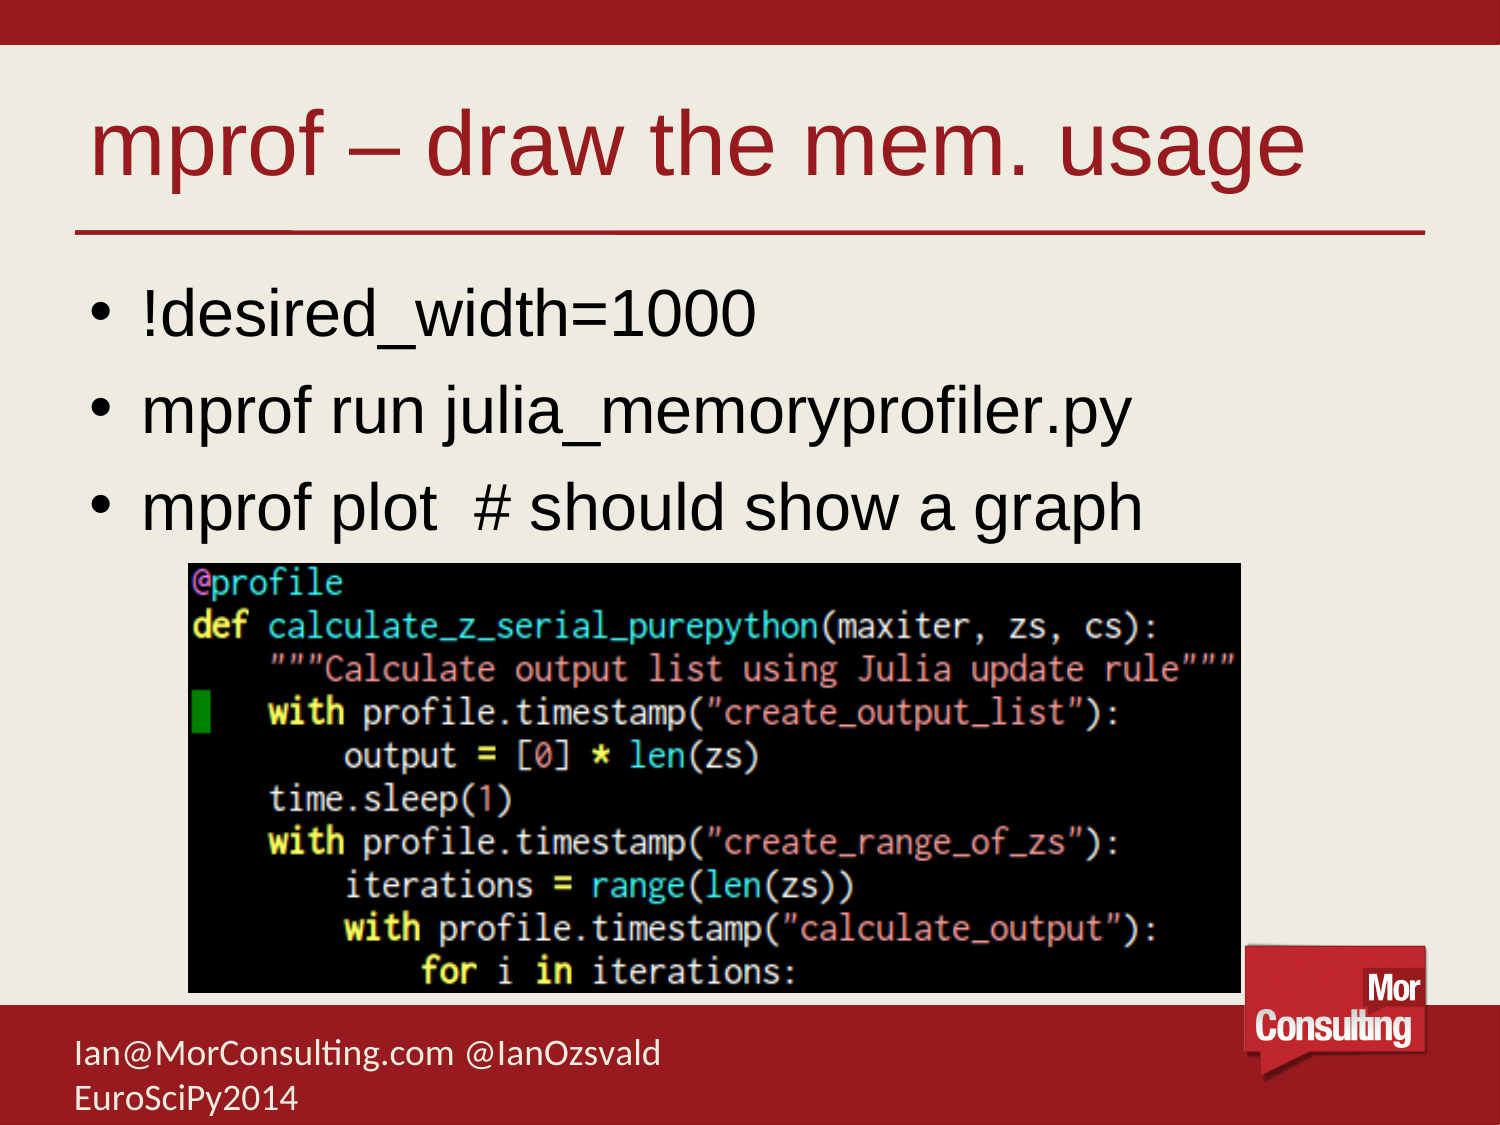

mprof – draw the mem. usage
!desired_width=1000
mprof run julia_memoryprofiler.py
mprof plot # should show a graph